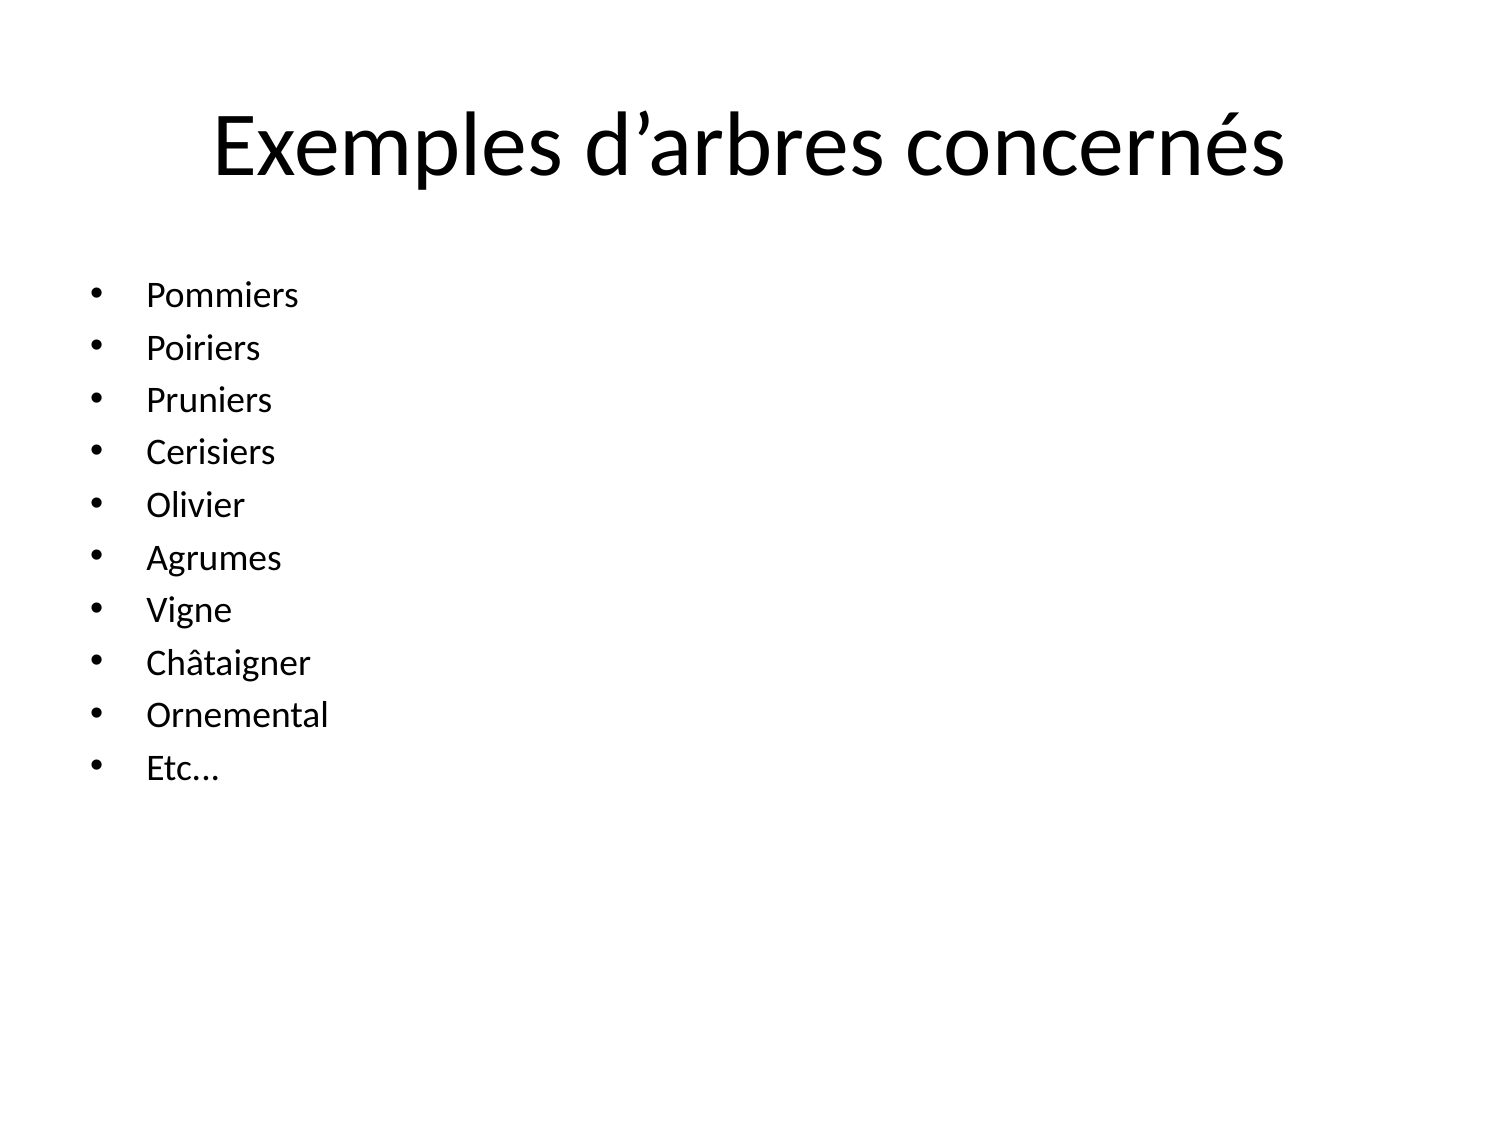

# Exemples d’arbres concernés
Pommiers
Poiriers
Pruniers
Cerisiers
Olivier
Agrumes
Vigne
Châtaigner
Ornemental
Etc...